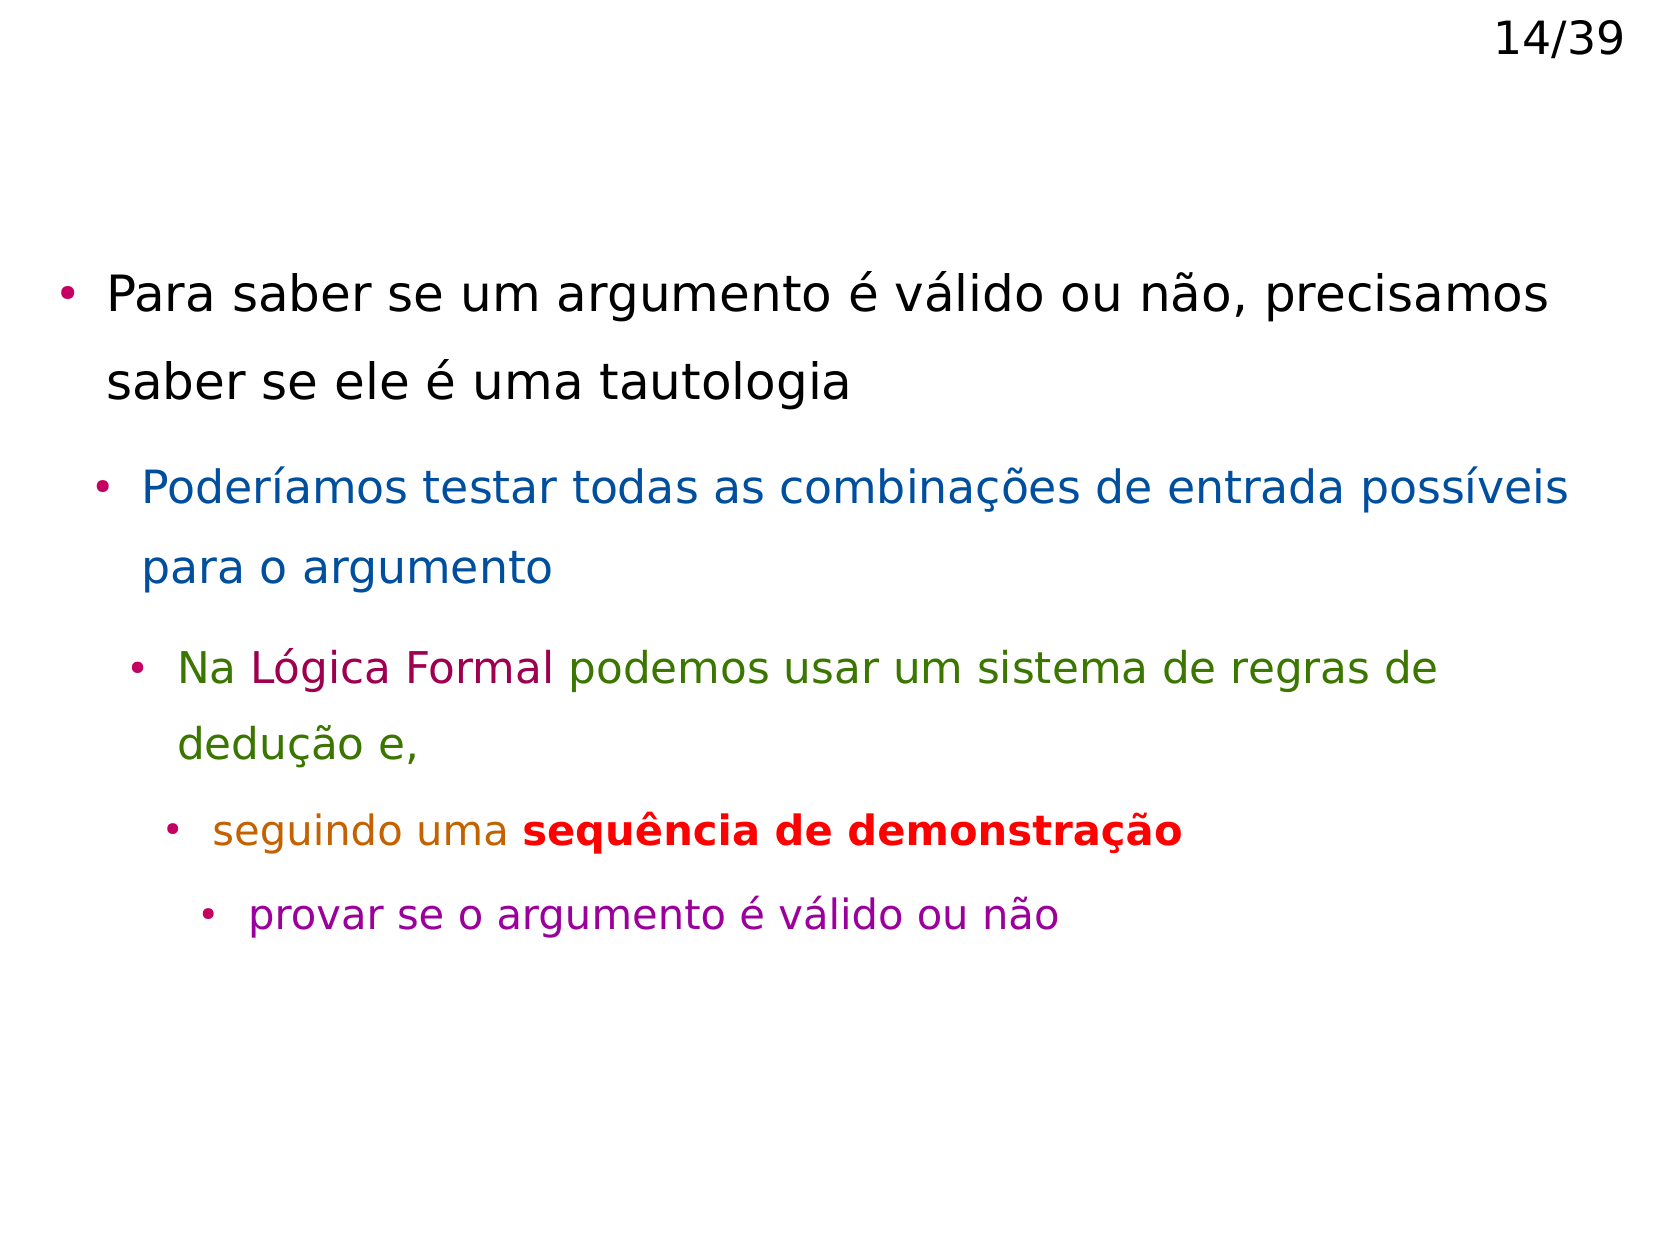

14
#
Para saber se um argumento é válido ou não, precisamos saber se ele é uma tautologia
Poderíamos testar todas as combinações de entrada possíveis para o argumento
Na Lógica Formal podemos usar um sistema de regras de dedução e,
seguindo uma sequência de demonstração
provar se o argumento é válido ou não